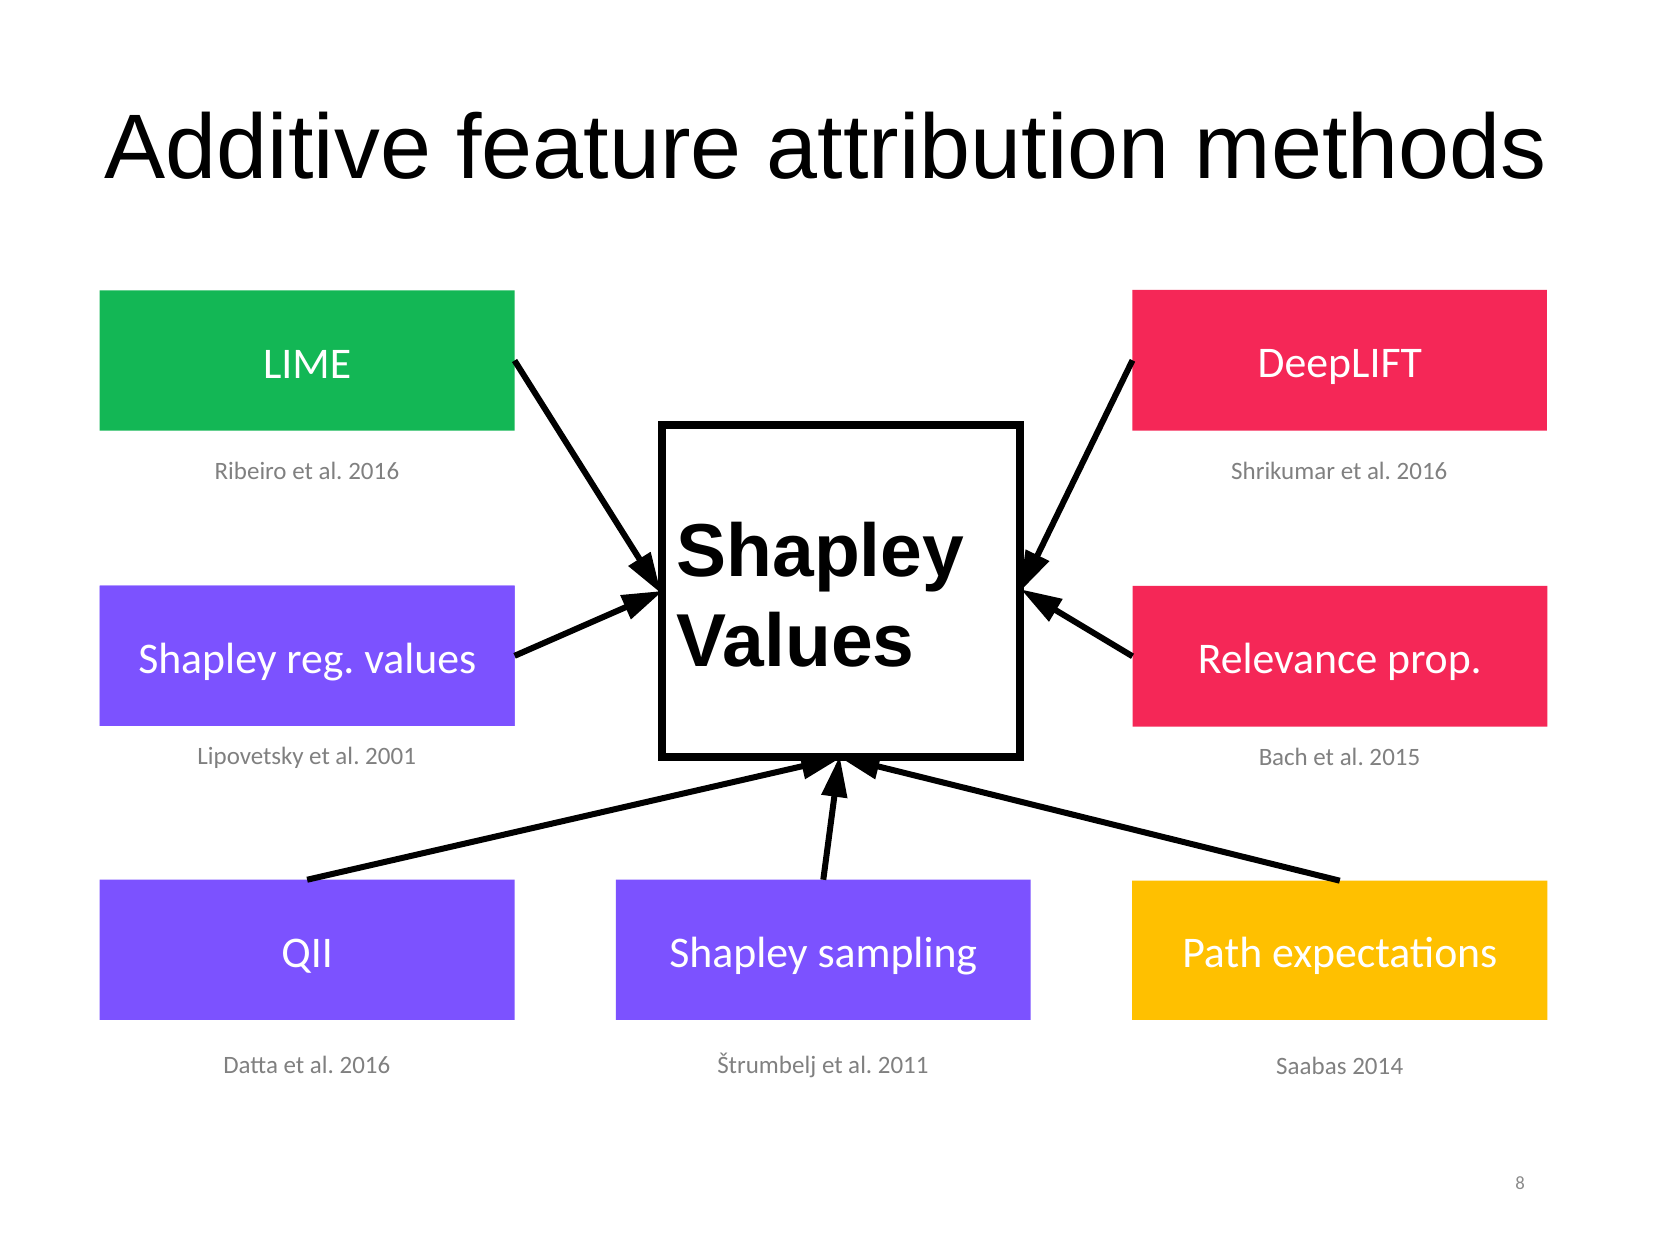

Additive feature attribution methods
DeepLIFT
DeepLIFT
LIME
LIME
Shapley Values
Ribeiro et al. 2016
Shrikumar et al. 2016
Shapley reg. values
Shapley reg. values
Shapley reg. values
Relevance prop.
Relevance prop.
Lipovetsky et al. 2001
Bach et al. 2015
QII
QII
Shapley sampling
Shapley sampling
Path expectations
Path expectations
Datta et al. 2016
Štrumbelj et al. 2011
Saabas 2014
4